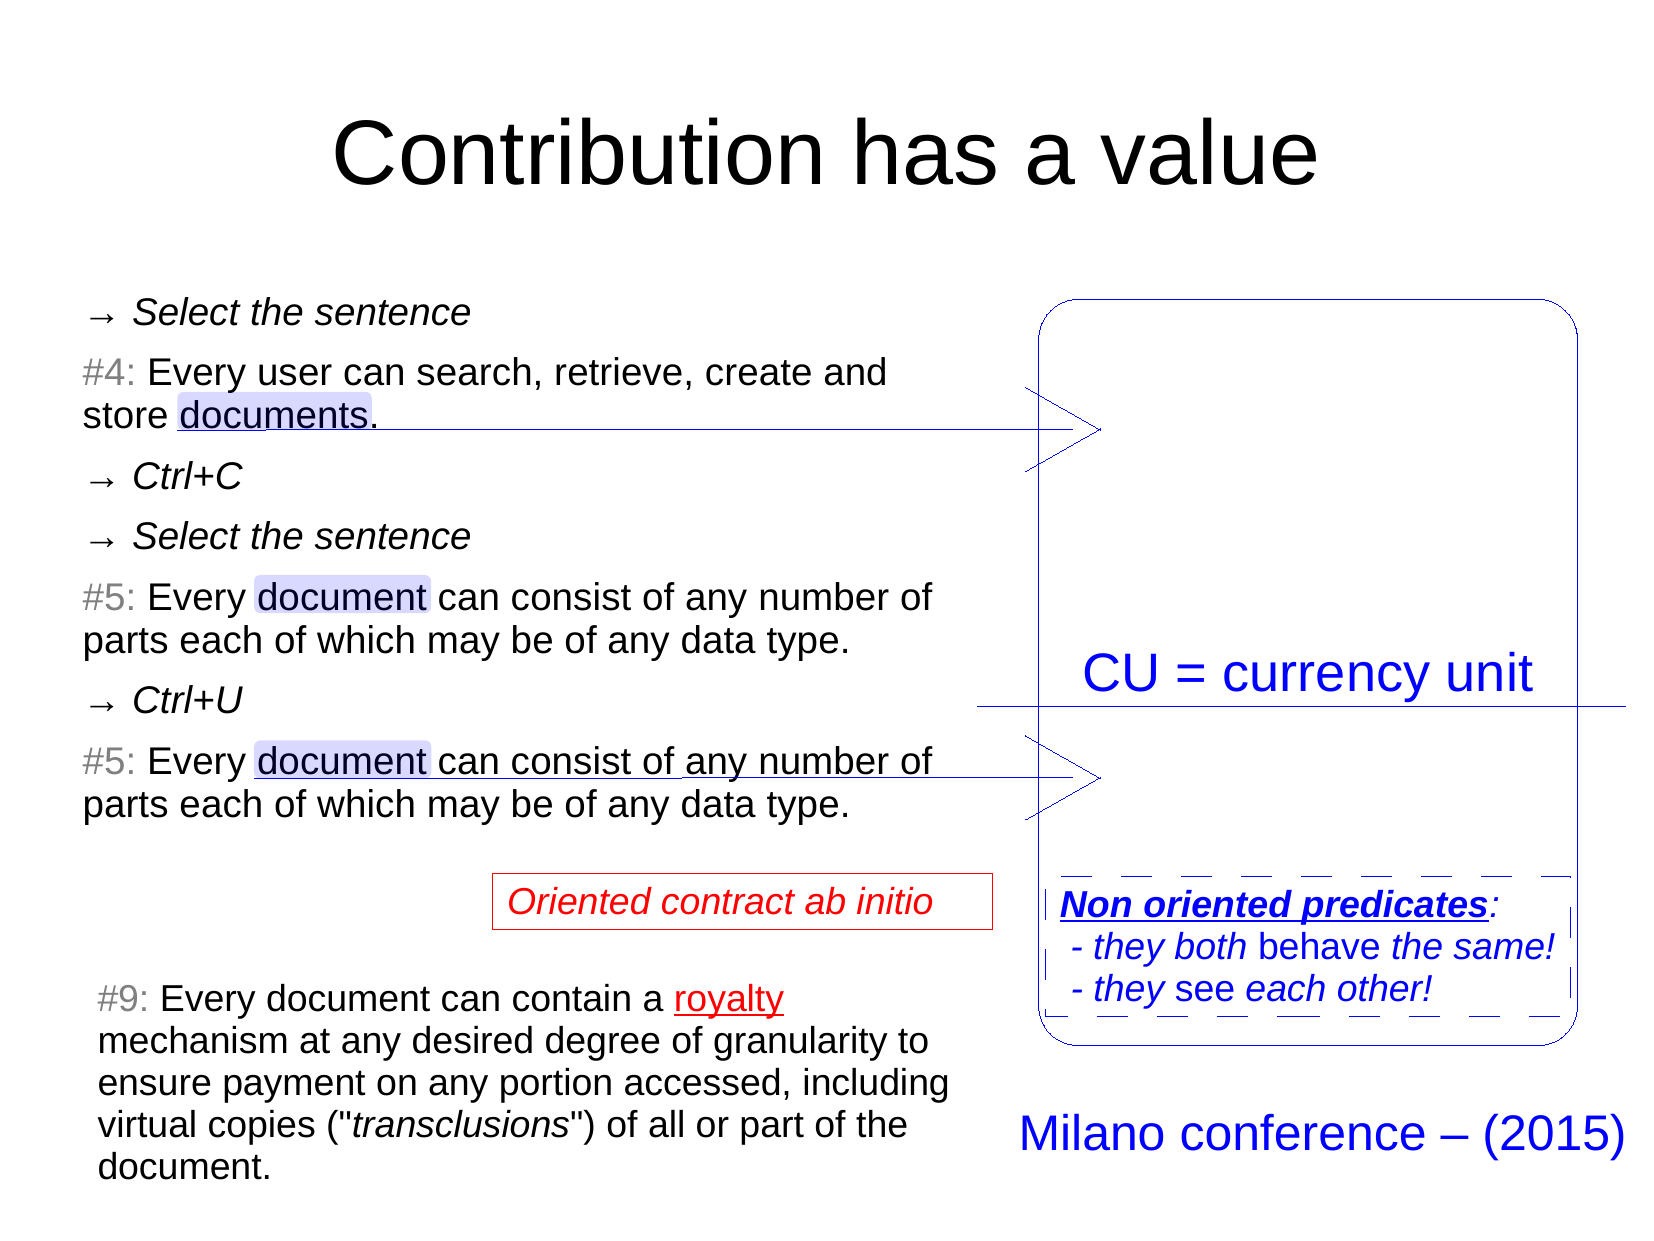

# Contribution has a value
→ Select the sentence
#4: Every user can search, retrieve, create and store documents.
→ Ctrl+C
→ Select the sentence
#5: Every document can consist of any number of parts each of which may be of any data type.
→ Ctrl+U
#5: Every document can consist of any number of parts each of which may be of any data type.
→ Remove the 's'
#5: Every document of parts each of which may be of any data type.
CU = currency unit
Oriented contract ab initio
Non oriented predicates:
 - they both behave the same!
 - they see each other!
#9: Every document can contain a royalty mechanism at any desired degree of granularity to ensure payment on any portion accessed, including virtual copies ("transclusions") of all or part of the document.
Milano conference – (2015)